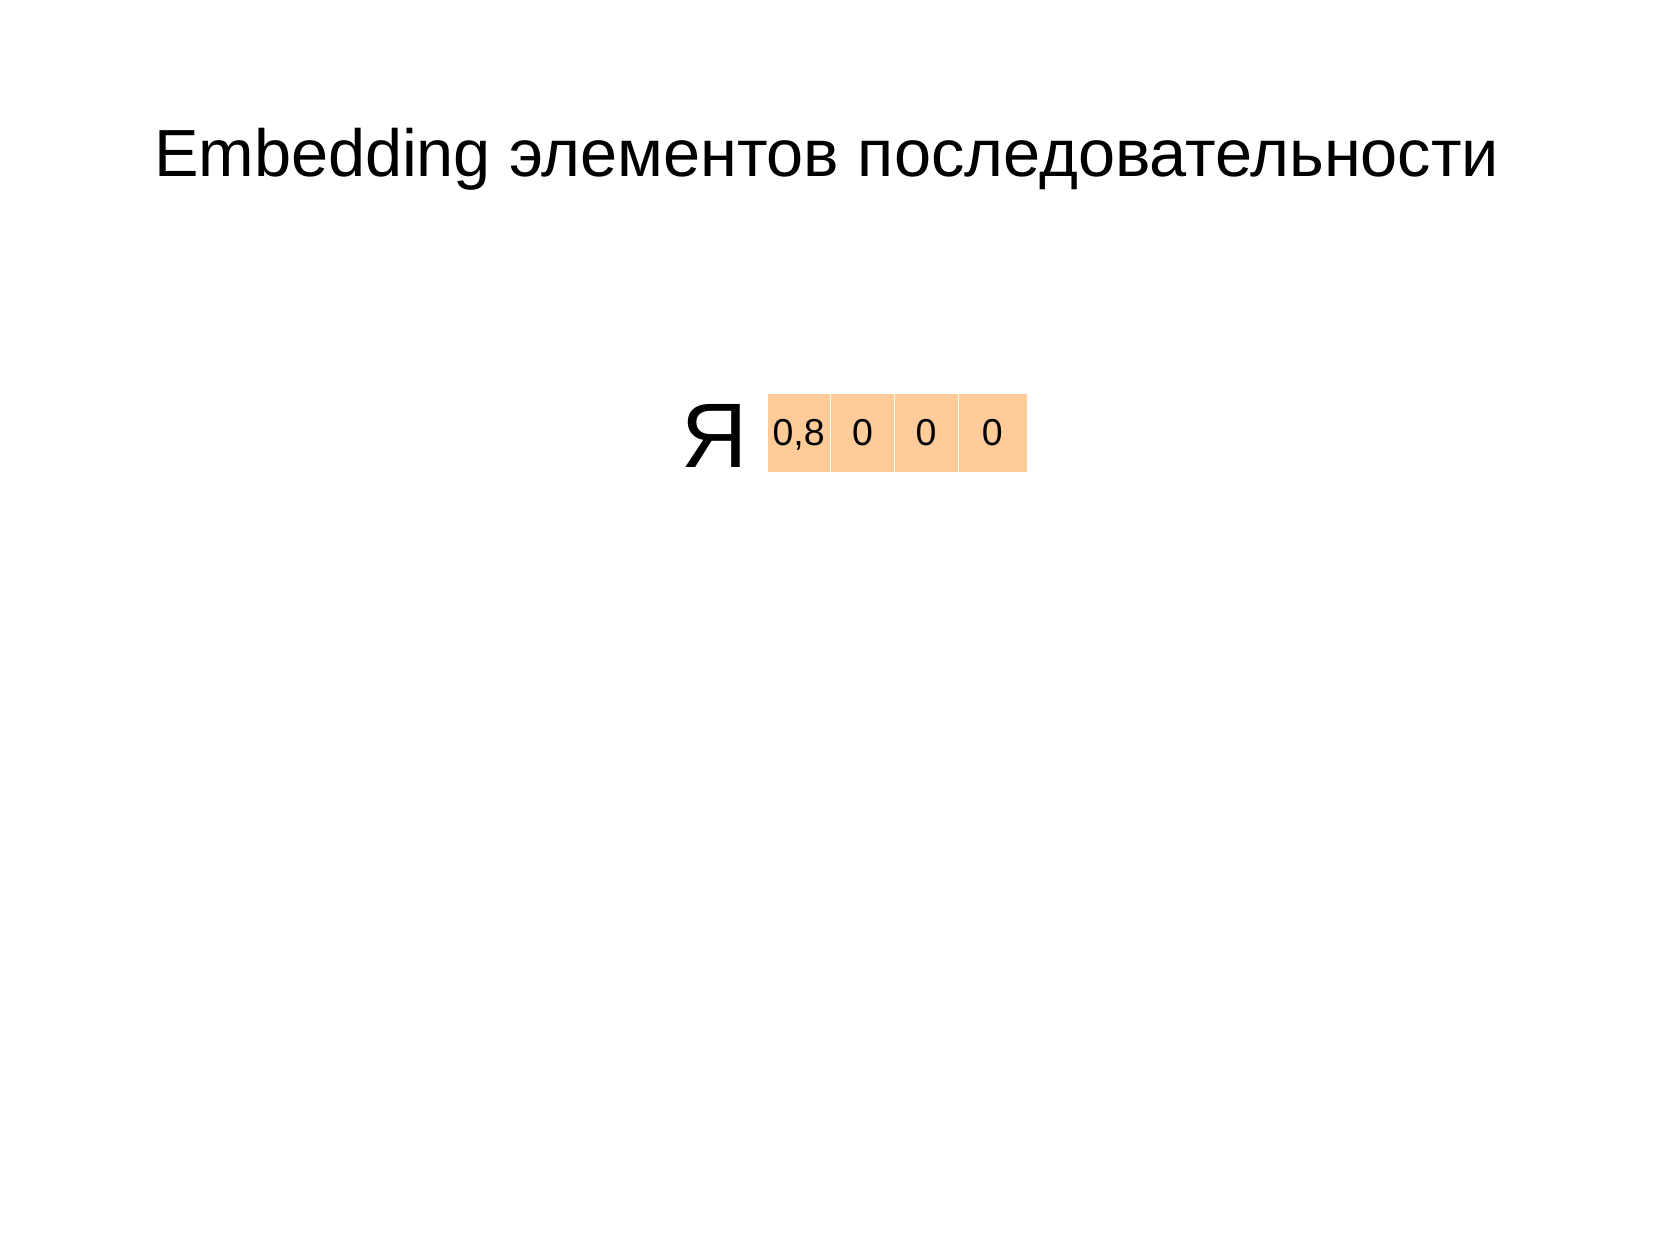

# Embedding элементов последовательности
Я
| 0,8 | 0 | 0 | 0 |
| --- | --- | --- | --- |